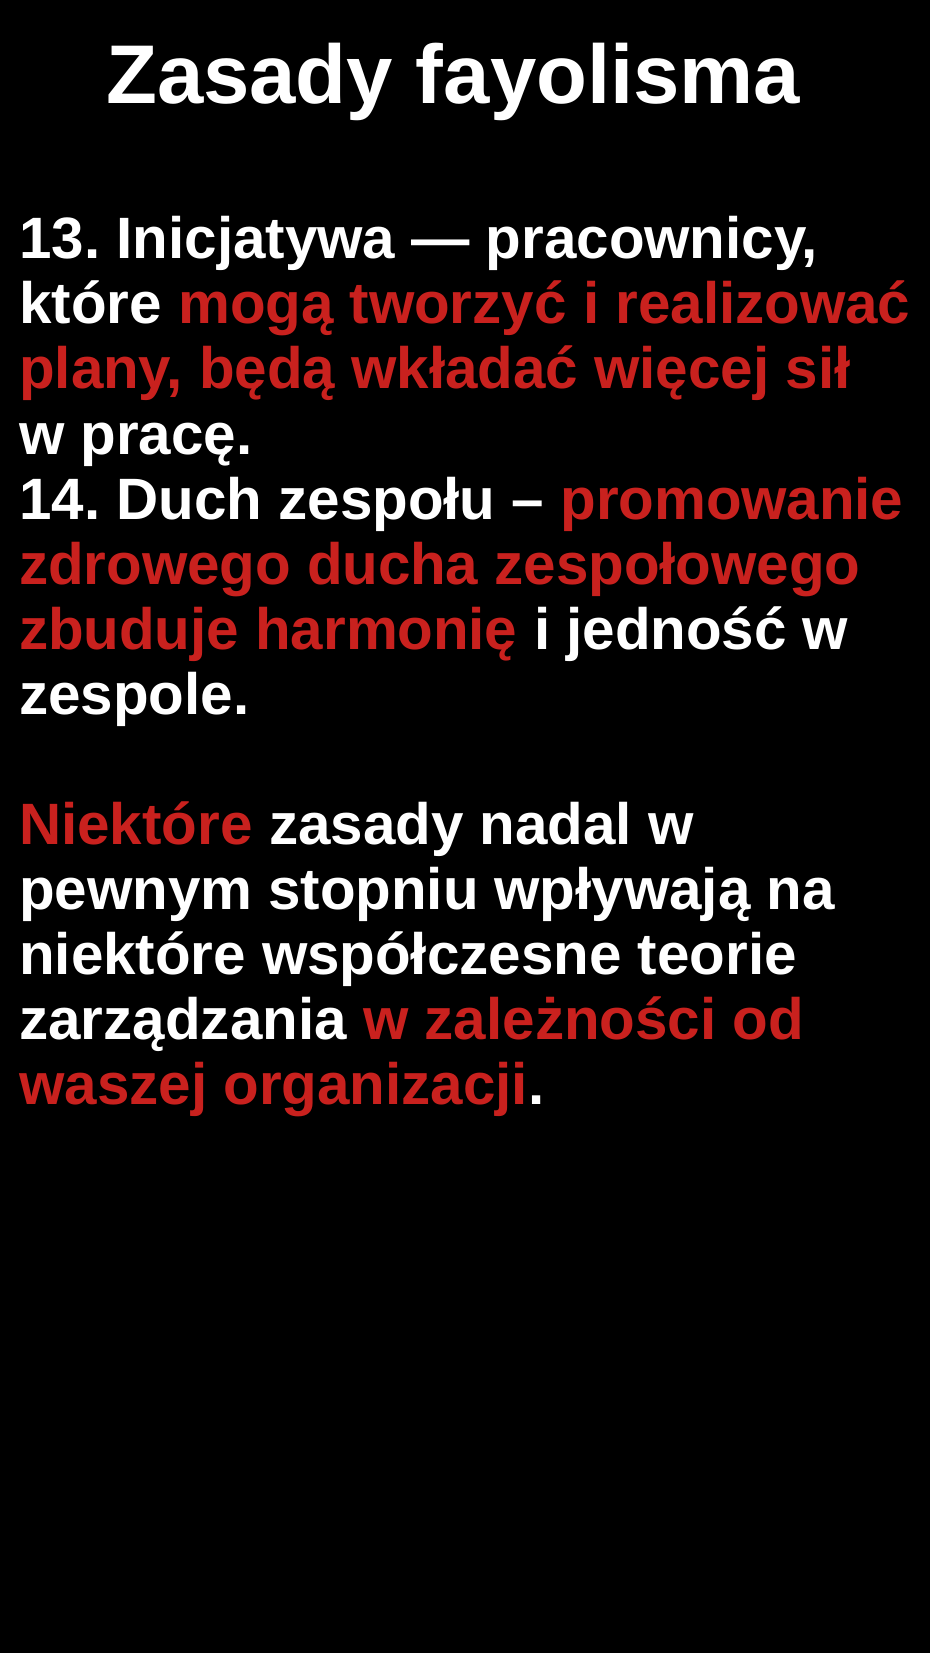

# Zasady fayolisma
13. Inicjatywa — pracownicy, które mogą tworzyć i realizować plany, będą wkładać więcej sił w pracę.
14. Duch zespołu – promowanie zdrowego ducha zespołowego zbuduje harmonię i jedność w zespole.
Niektóre zasady nadal w pewnym stopniu wpływają na niektóre współczesne teorie zarządzania w zależności od waszej organizacji.